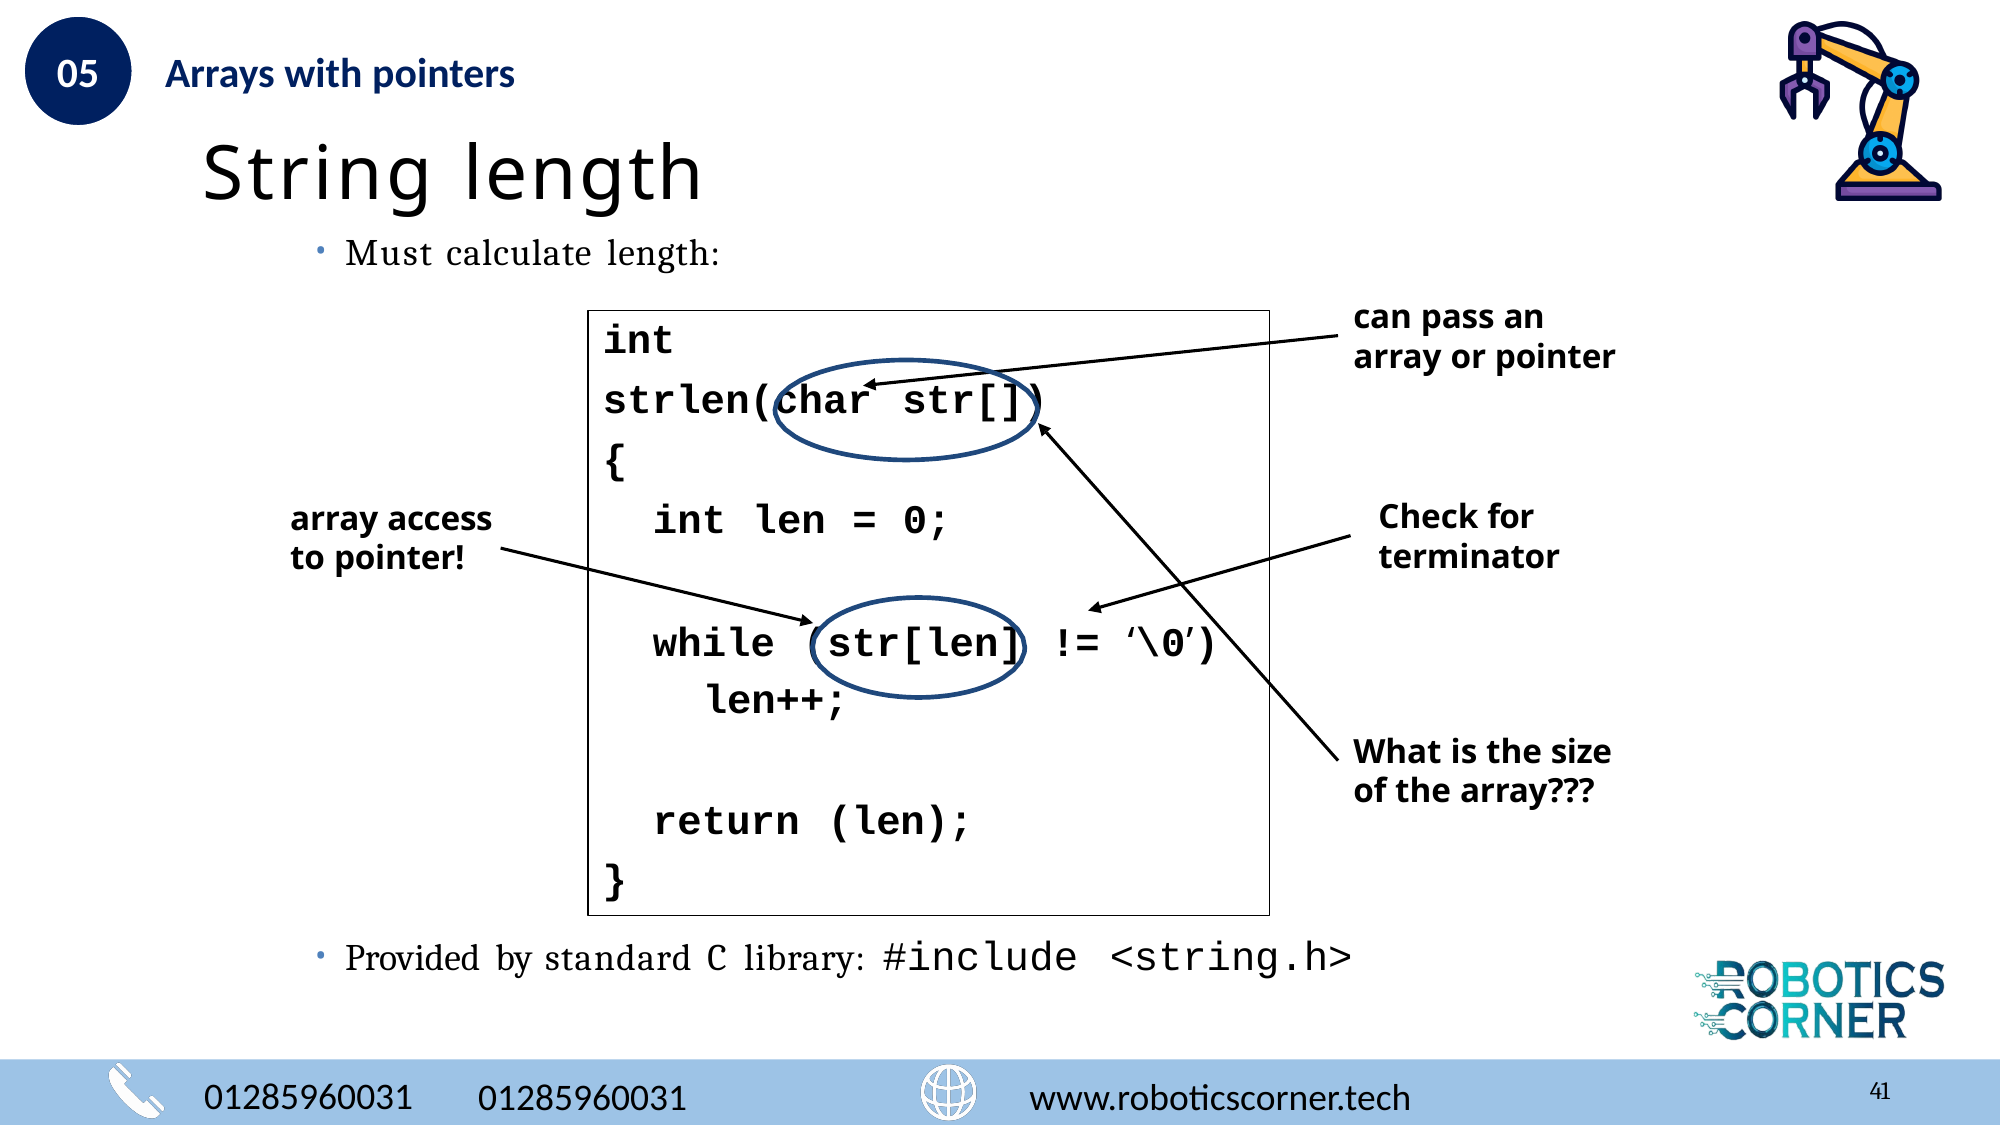

05
Arrays with pointers
# String length
Must calculate length:
can pass an
array or pointer
int
strlen(char str[])
{
int len = 0;
Check for terminator
array access to pointer!
while (str[len] != ‘\0’) len++;
What is the size of the array???
return (len);
}
Provided by standard C library: #include <string.h>